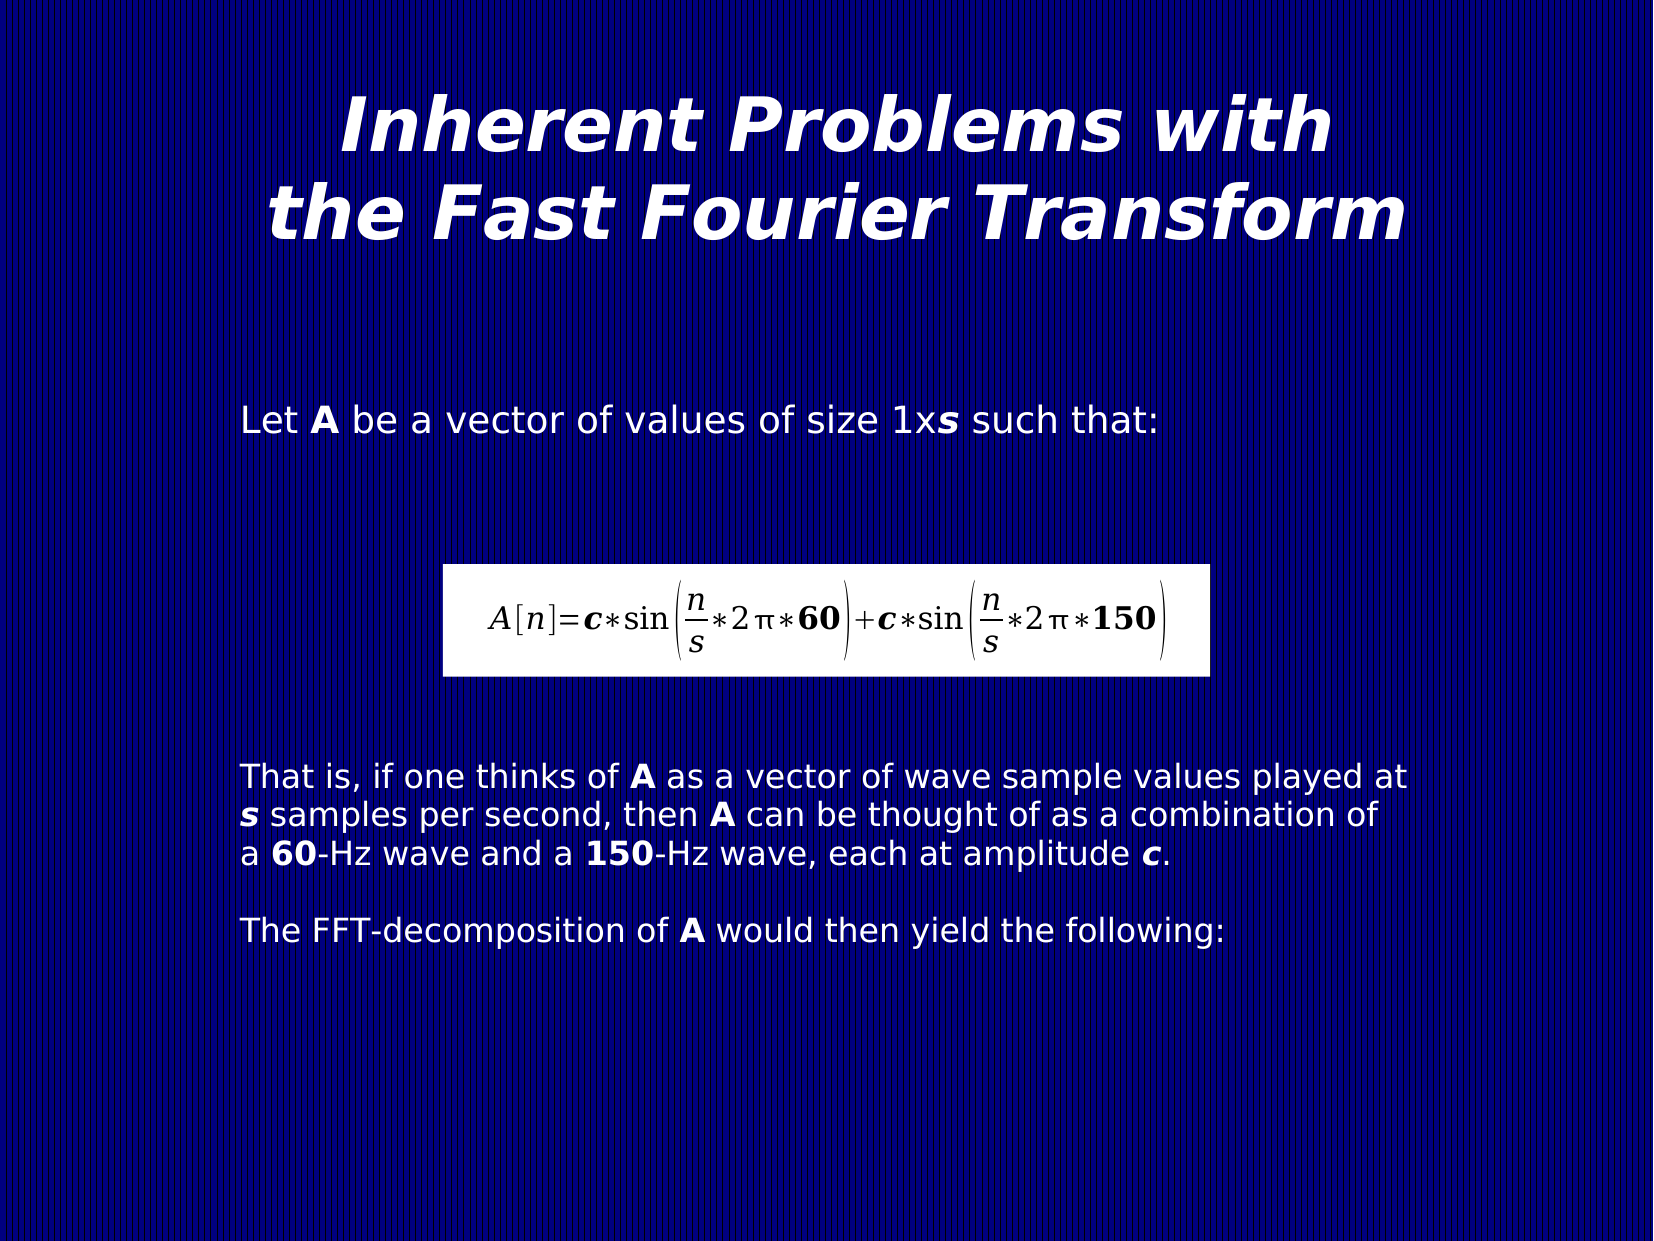

Inherent Problems with
the Fast Fourier Transform
Let A be a vector of values of size 1xs such that:
That is, if one thinks of A as a vector of wave sample values played at s samples per second, then A can be thought of as a combination of a 60-Hz wave and a 150-Hz wave, each at amplitude c.
The FFT-decomposition of A would then yield the following: